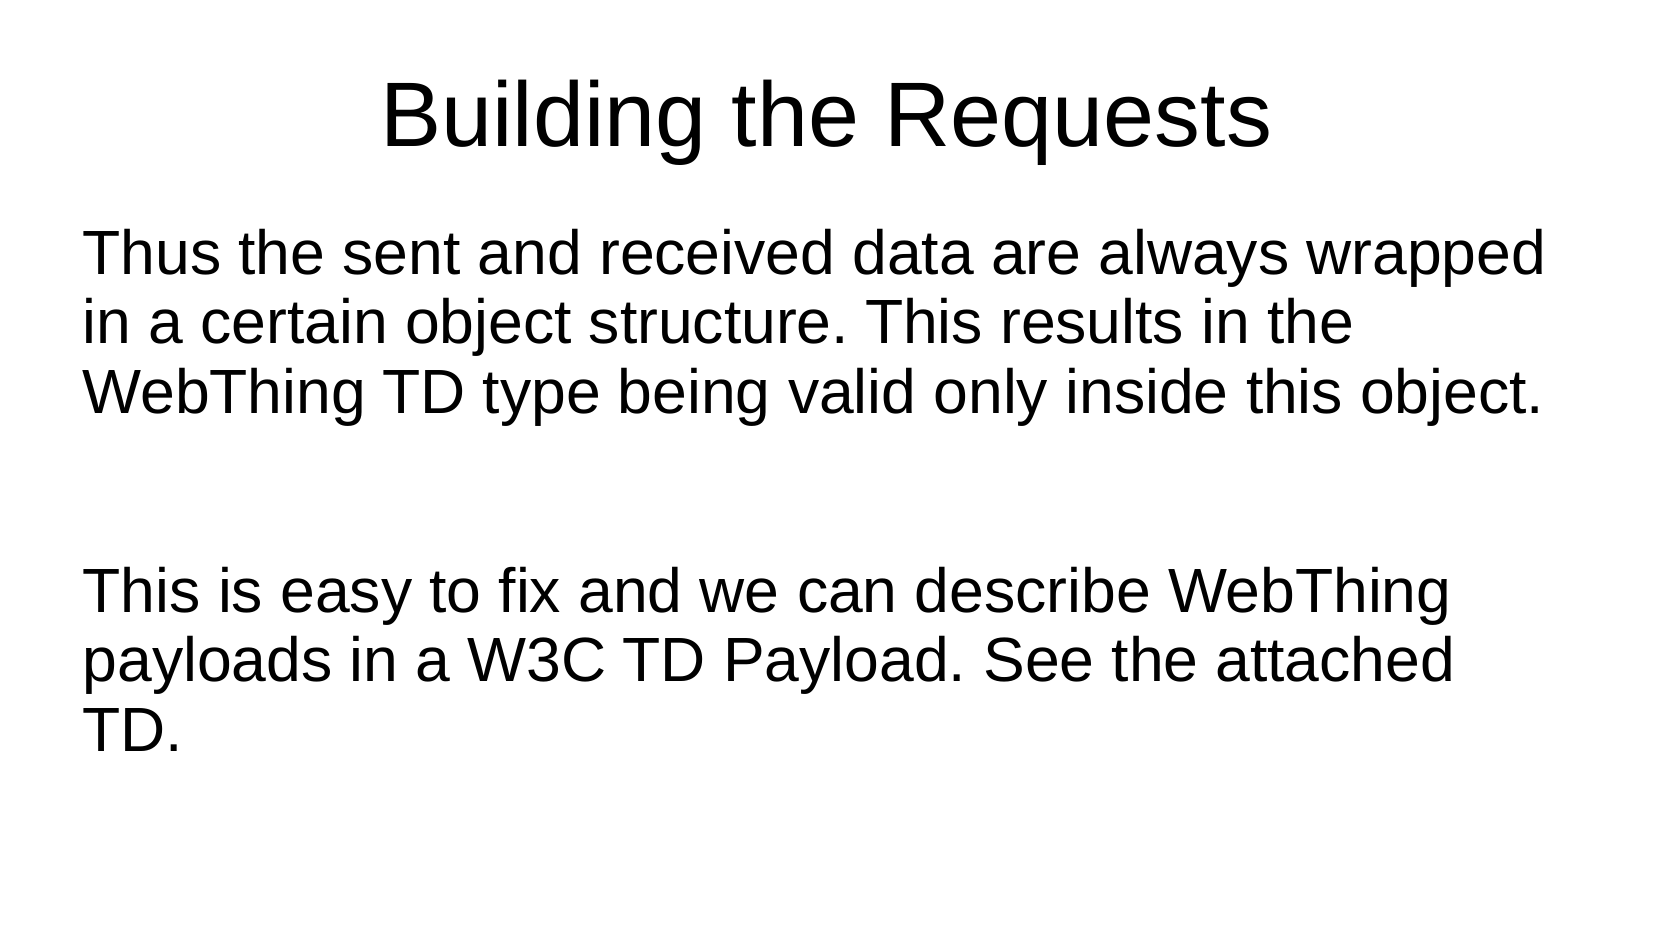

# Building the Requests
Thus the sent and received data are always wrapped in a certain object structure. This results in the WebThing TD type being valid only inside this object.
This is easy to fix and we can describe WebThing payloads in a W3C TD Payload. See the attached TD.